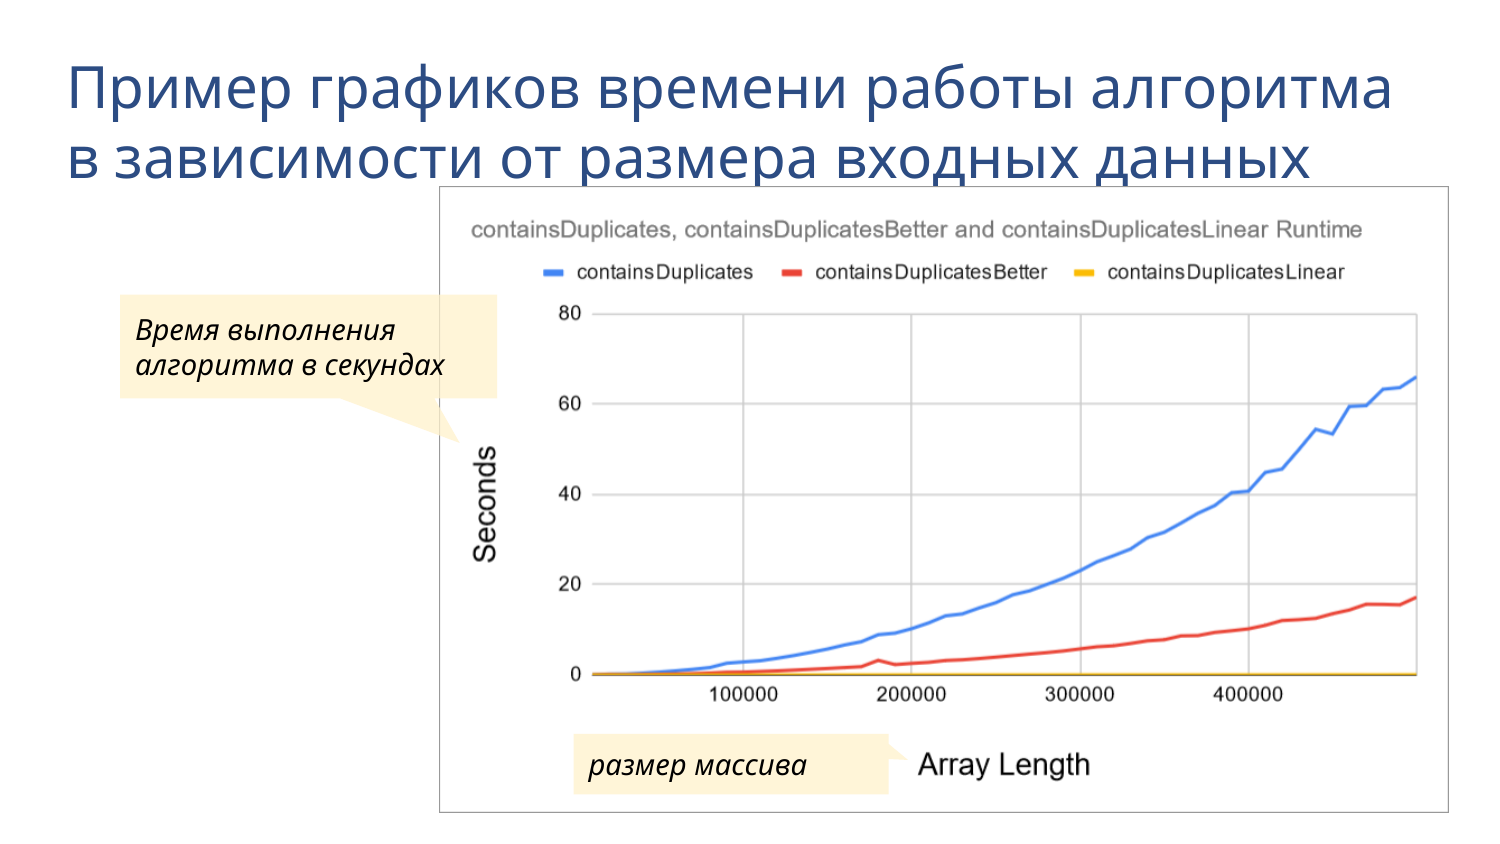

# Пример графиков времени работы алгоритма в зависимости от размера входных данных
Время выполнения алгоритма в секундах
размер массива